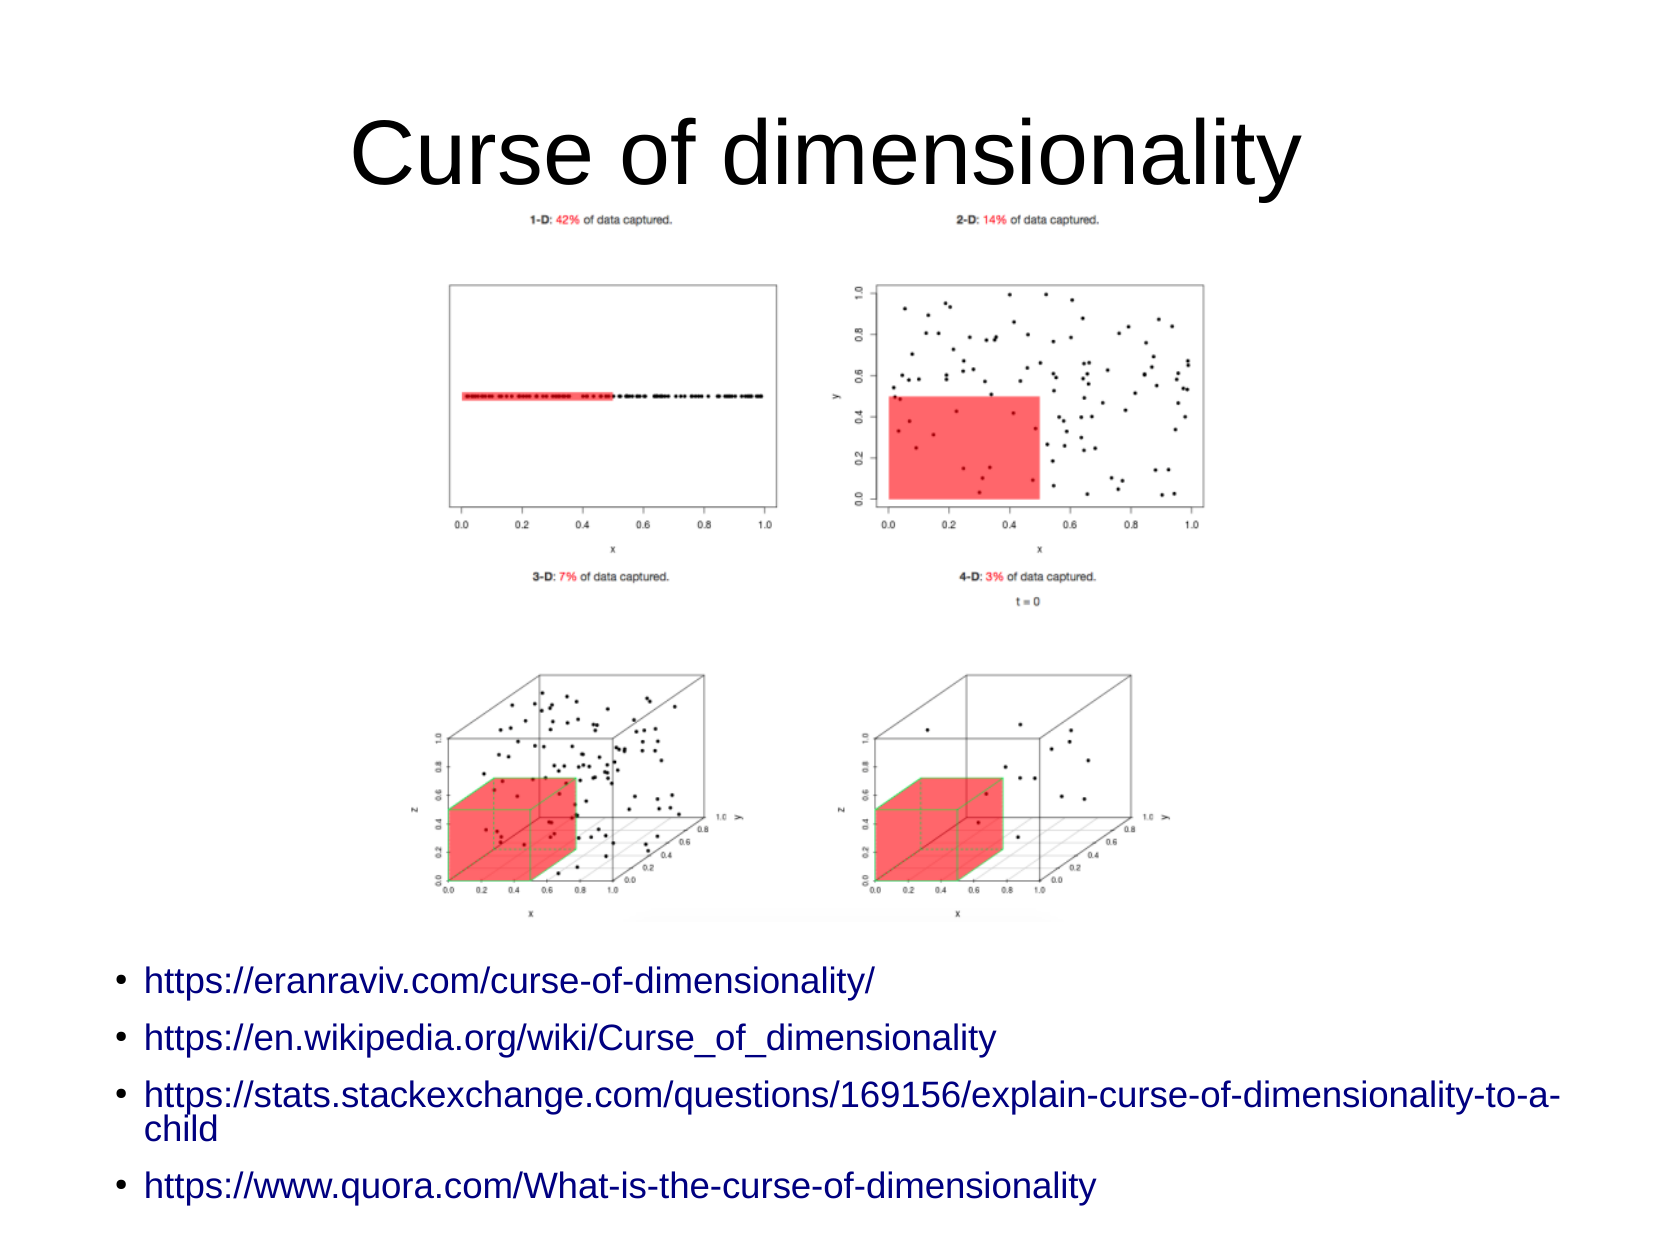

# Curse of dimensionality
https://eranraviv.com/curse-of-dimensionality/
https://en.wikipedia.org/wiki/Curse_of_dimensionality
https://stats.stackexchange.com/questions/169156/explain-curse-of-dimensionality-to-a-child
https://www.quora.com/What-is-the-curse-of-dimensionality